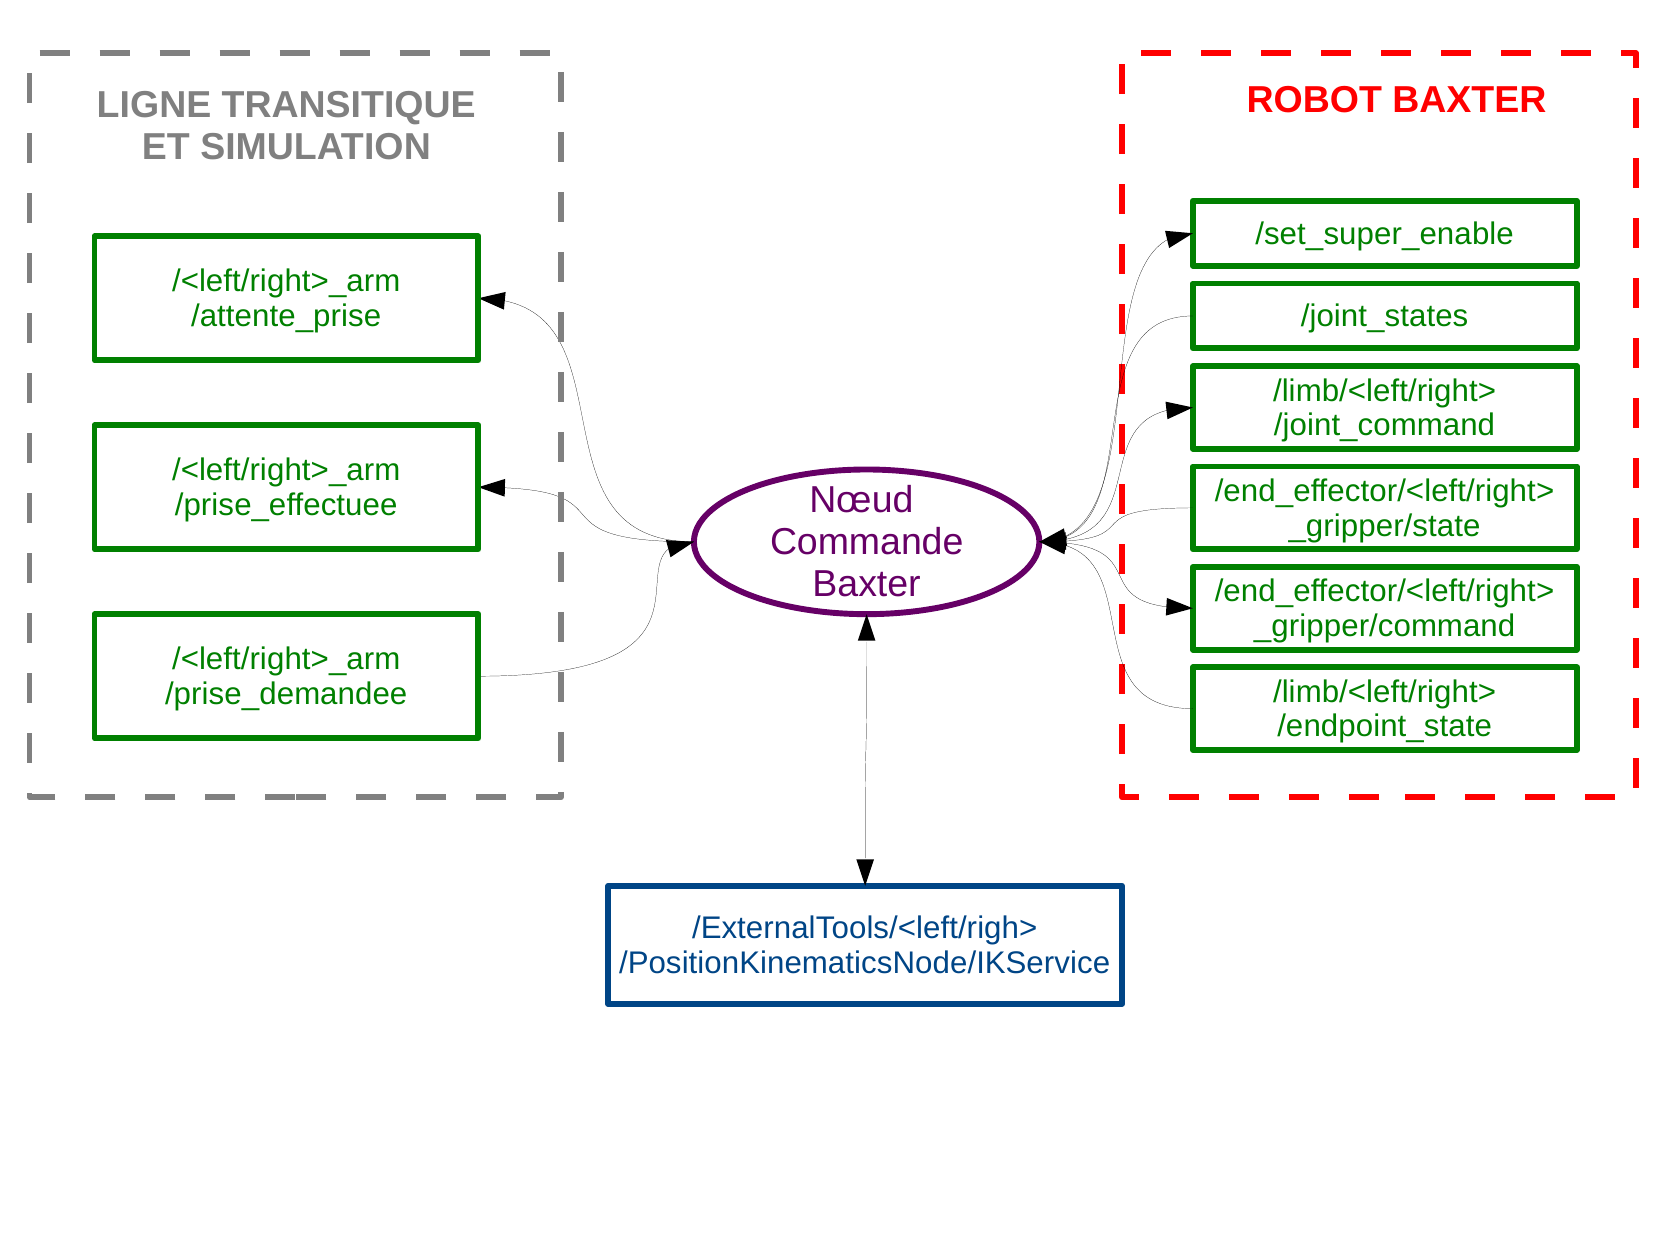

ROBOT BAXTER
LIGNE TRANSITIQUE
ET SIMULATION
/set_super_enable
/<left/right>_arm
/attente_prise
/joint_states
/limb/<left/right>
/joint_command
/<left/right>_arm
/prise_effectuee
/end_effector/<left/right>
_gripper/state
Nœud
Commande
Baxter
/end_effector/<left/right>
_gripper/command
/<left/right>_arm
/prise_demandee
/limb/<left/right>
/endpoint_state
/ExternalTools/<left/righ>
/PositionKinematicsNode/IKService